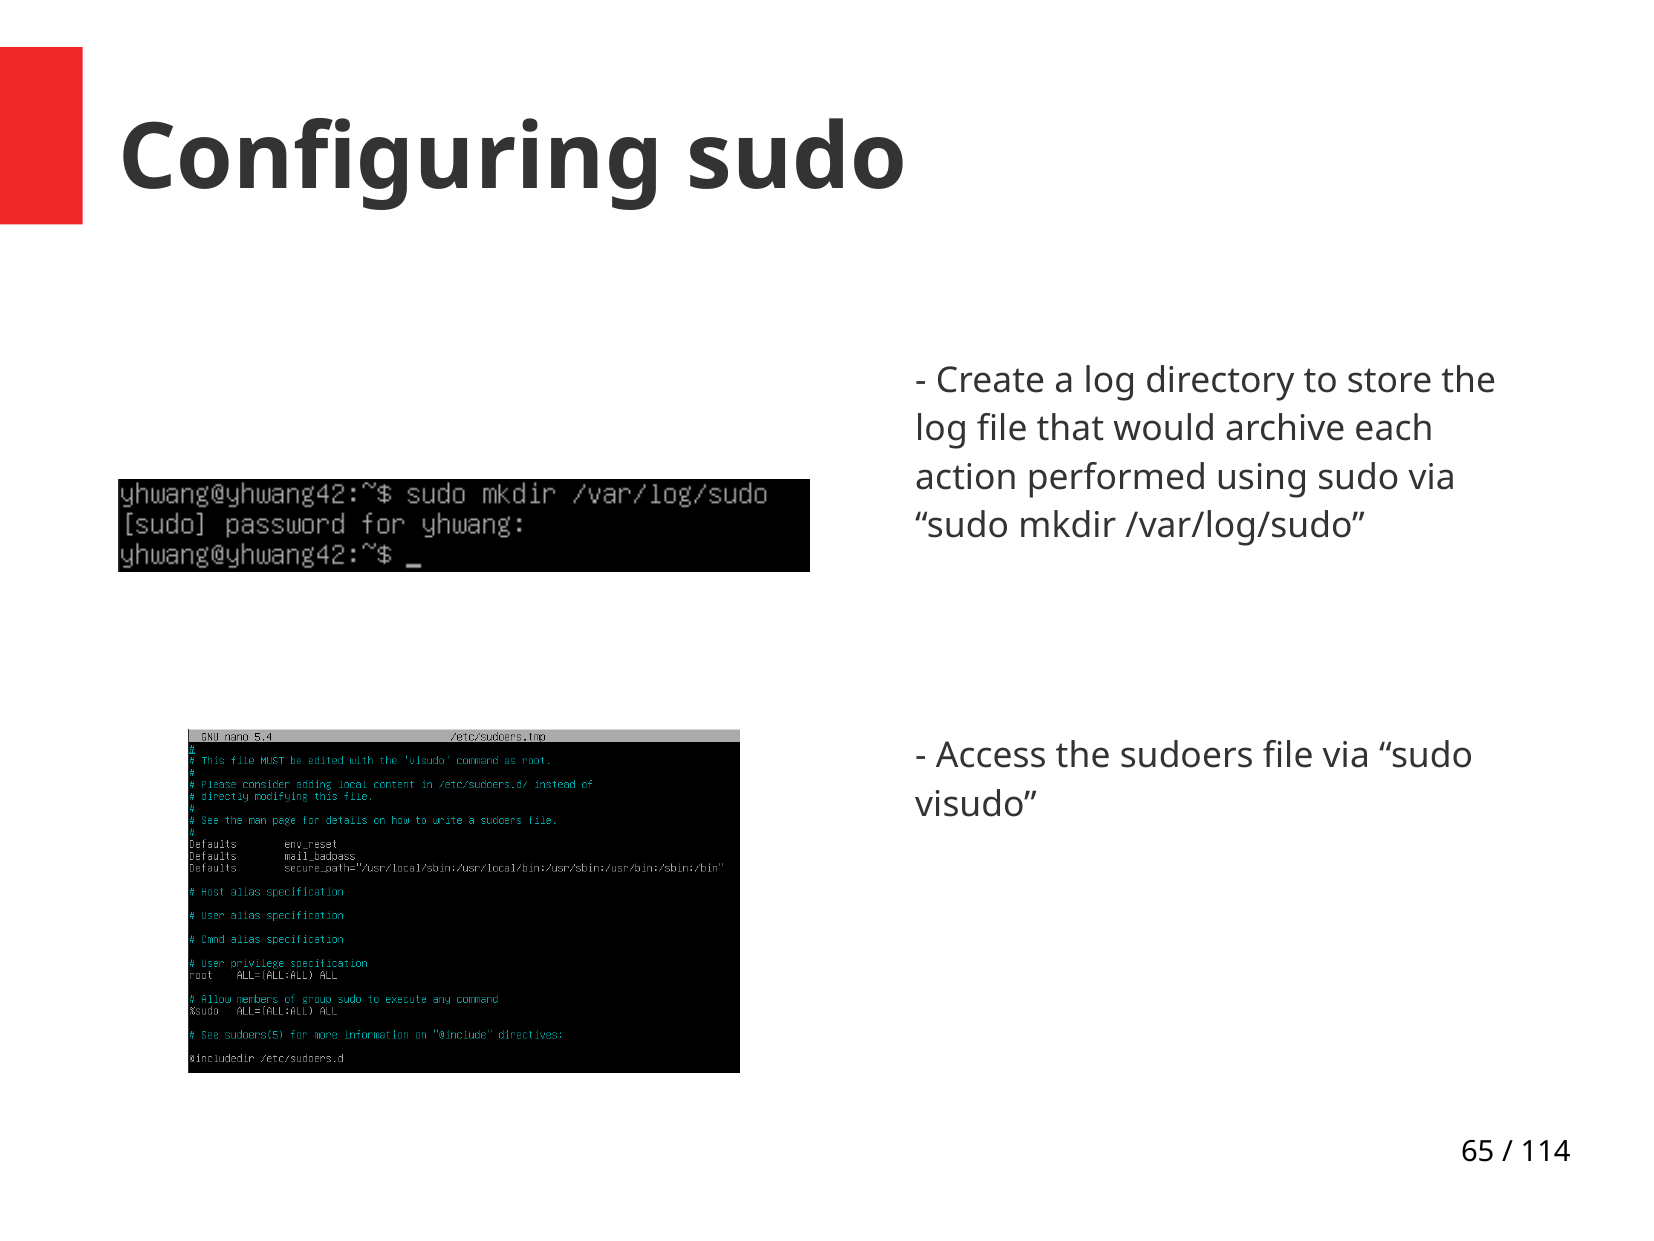

Configuring sudo
# - Create a log directory to store the log file that would archive each action performed using sudo via “sudo mkdir /var/log/sudo”
- Access the sudoers file via “sudo visudo”
65